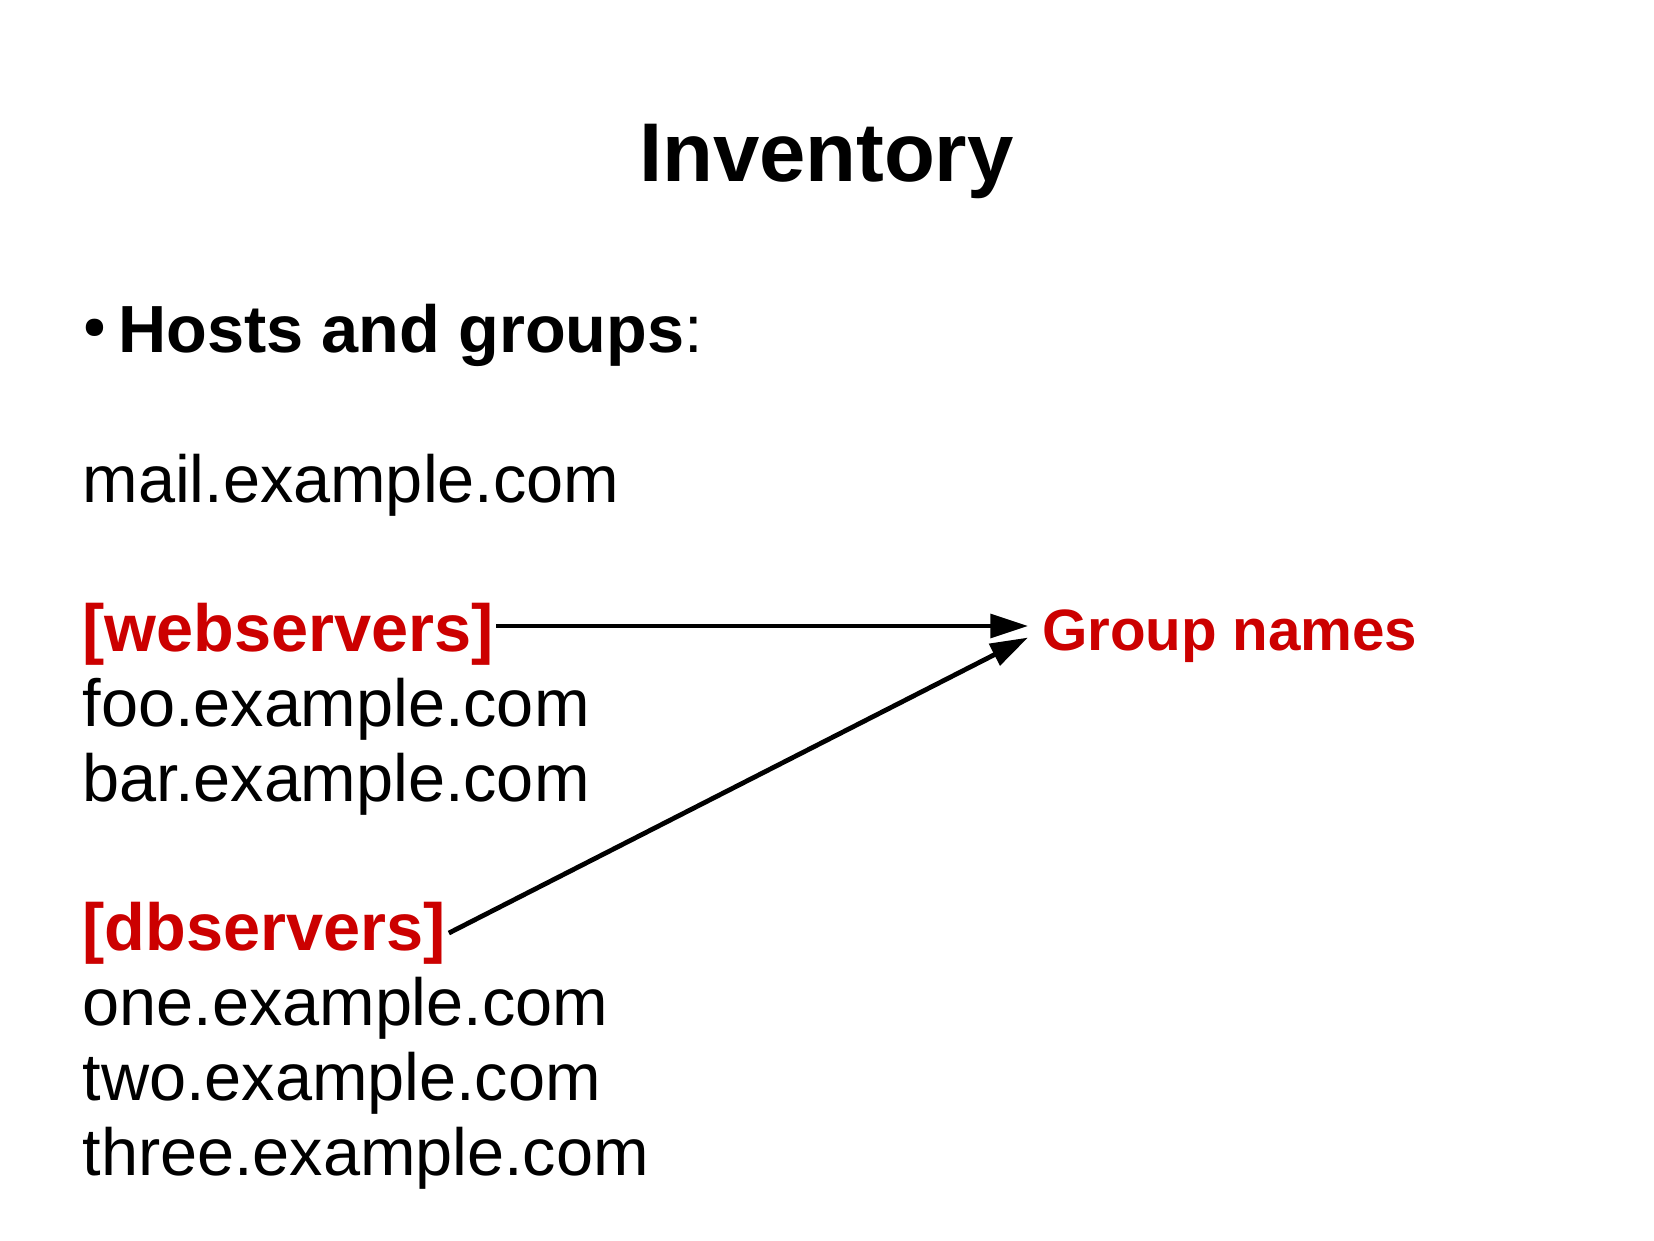

# Inventory
Hosts and groups:
mail.example.com
[webservers]
foo.example.com
bar.example.com
[dbservers]
one.example.com
two.example.com
three.example.com
Group names